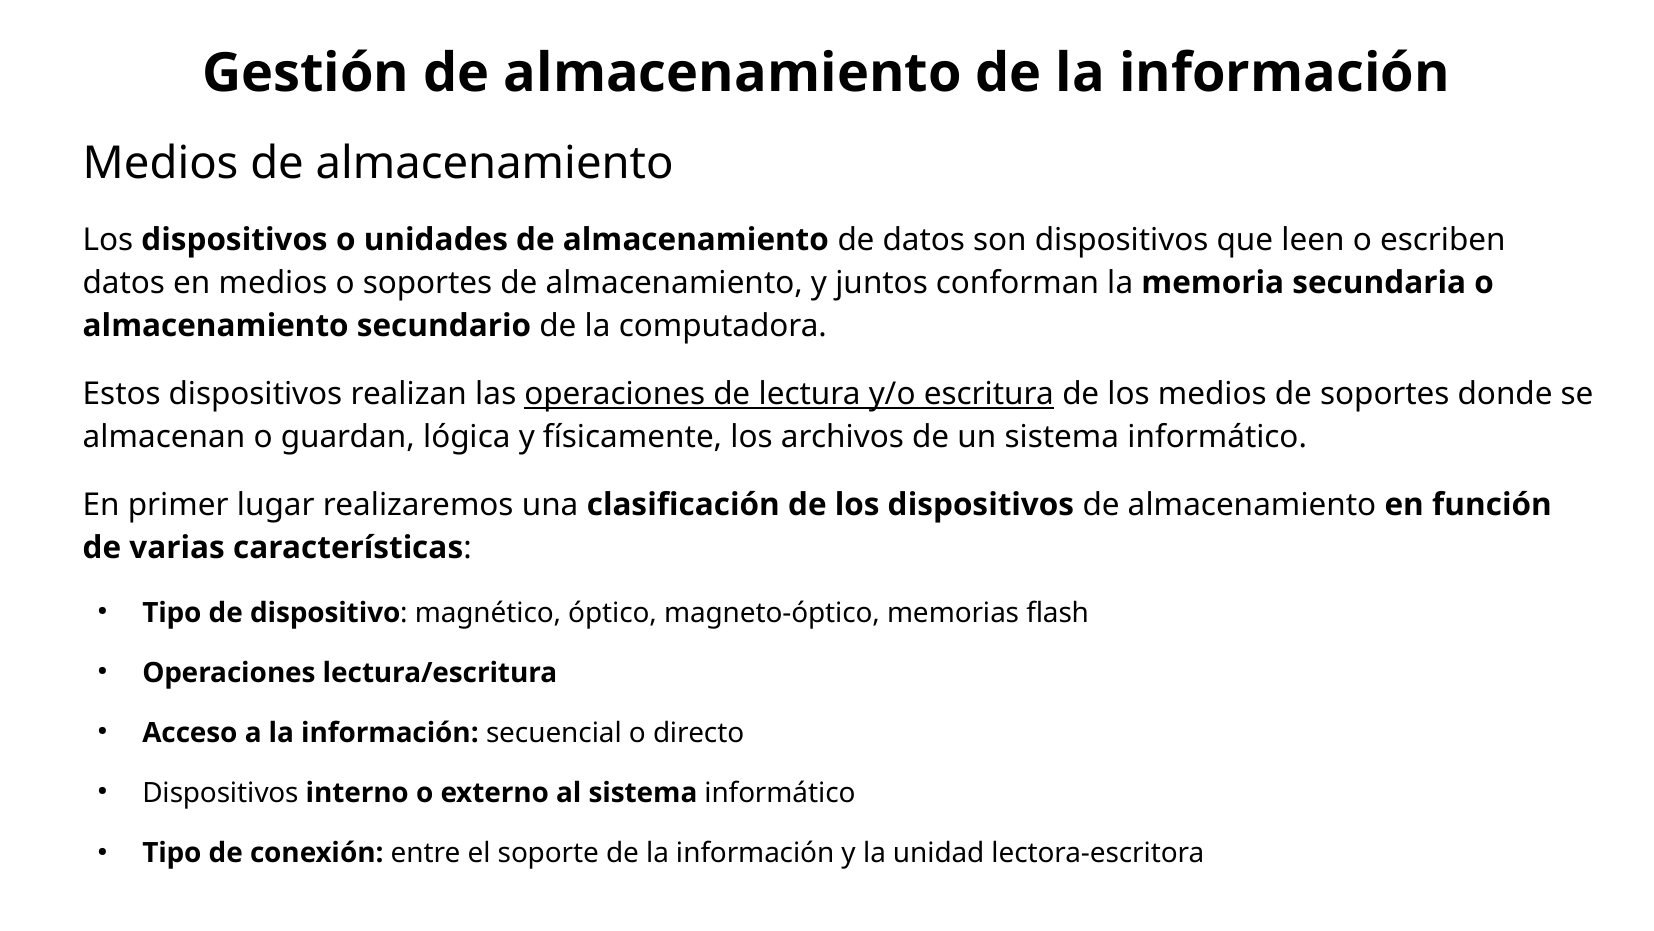

# Gestión de almacenamiento de la información
Medios de almacenamiento
Los dispositivos o unidades de almacenamiento de datos son dispositivos que leen o escriben datos en medios o soportes de almacenamiento, y juntos conforman la memoria secundaria o almacenamiento secundario de la computadora.
Estos dispositivos realizan las operaciones de lectura y/o escritura de los medios de soportes donde se almacenan o guardan, lógica y físicamente, los archivos de un sistema informático.
En primer lugar realizaremos una clasificación de los dispositivos de almacenamiento en función de varias características:
Tipo de dispositivo: magnético, óptico, magneto-óptico, memorias flash
Operaciones lectura/escritura
Acceso a la información: secuencial o directo
Dispositivos interno o externo al sistema informático
Tipo de conexión: entre el soporte de la información y la unidad lectora-escritora